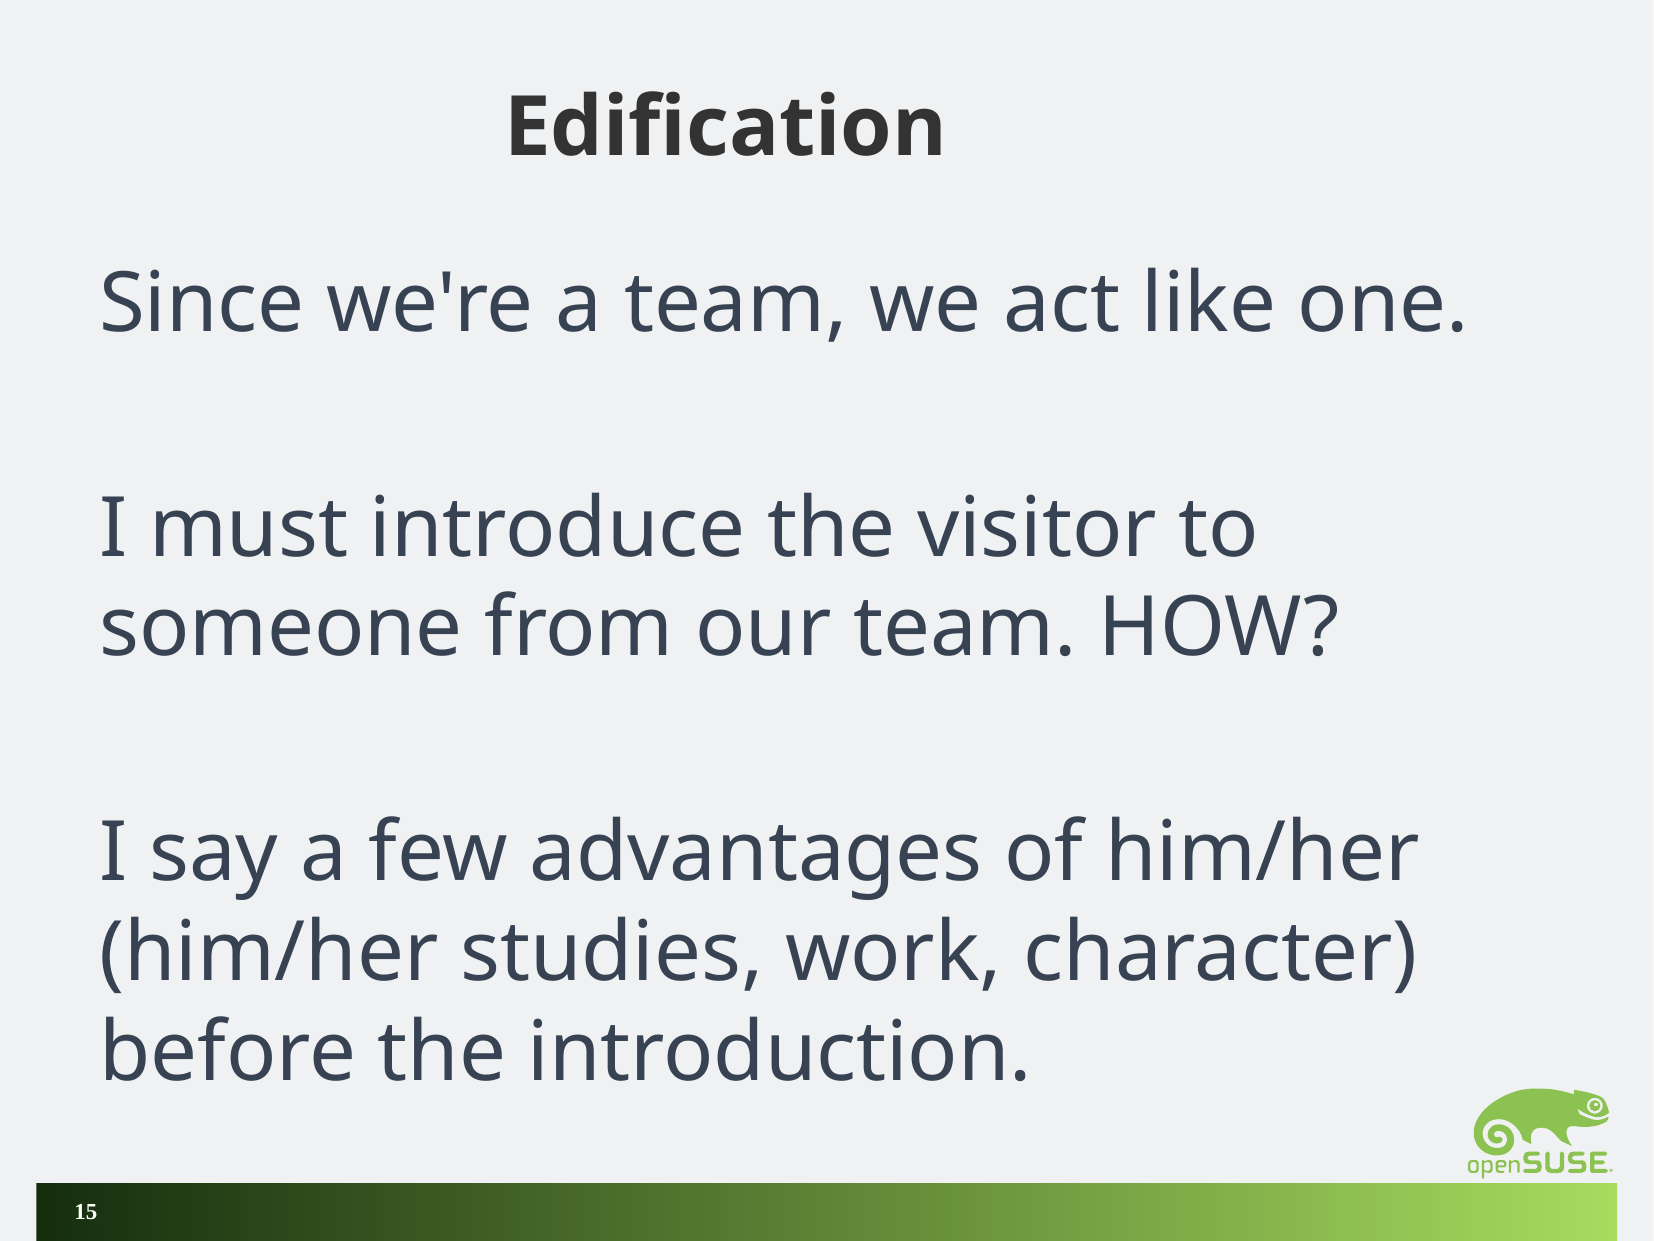

# Edification
Since we're a team, we act like one.
I must introduce the visitor to someone from our team. HOW?
I say a few advantages of him/her (him/her studies, work, character) before the introduction.
15